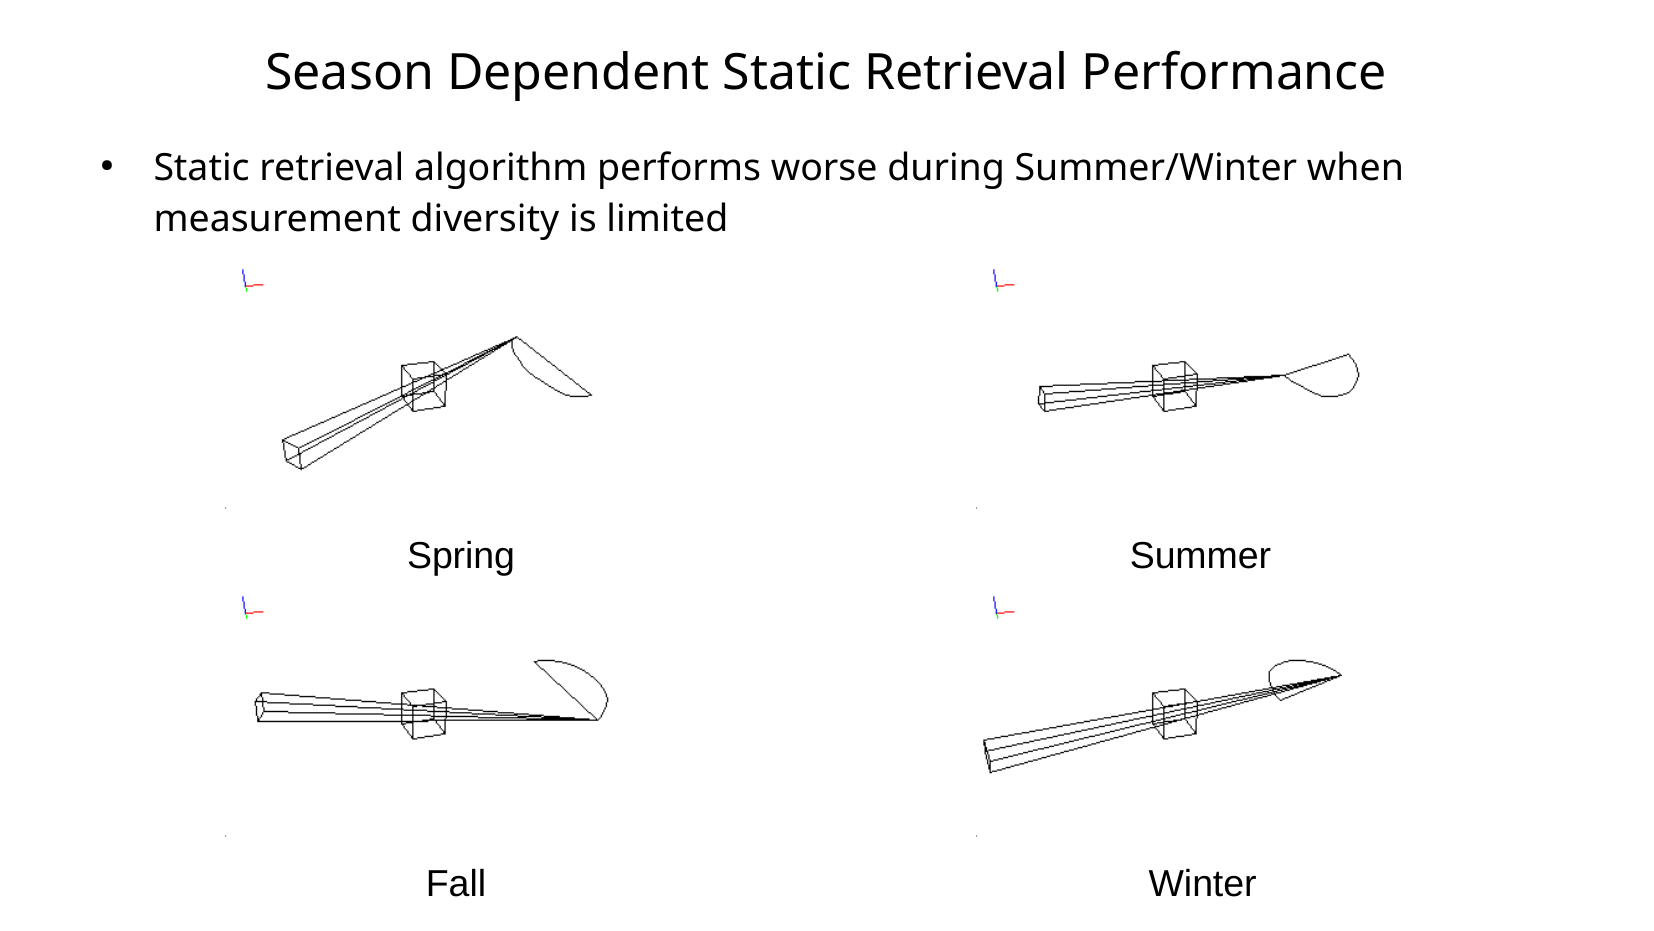

# Season Dependent Static Retrieval Performance
Static retrieval algorithm performs worse during Summer/Winter when measurement diversity is limited
Spring
Summer
Fall
Winter